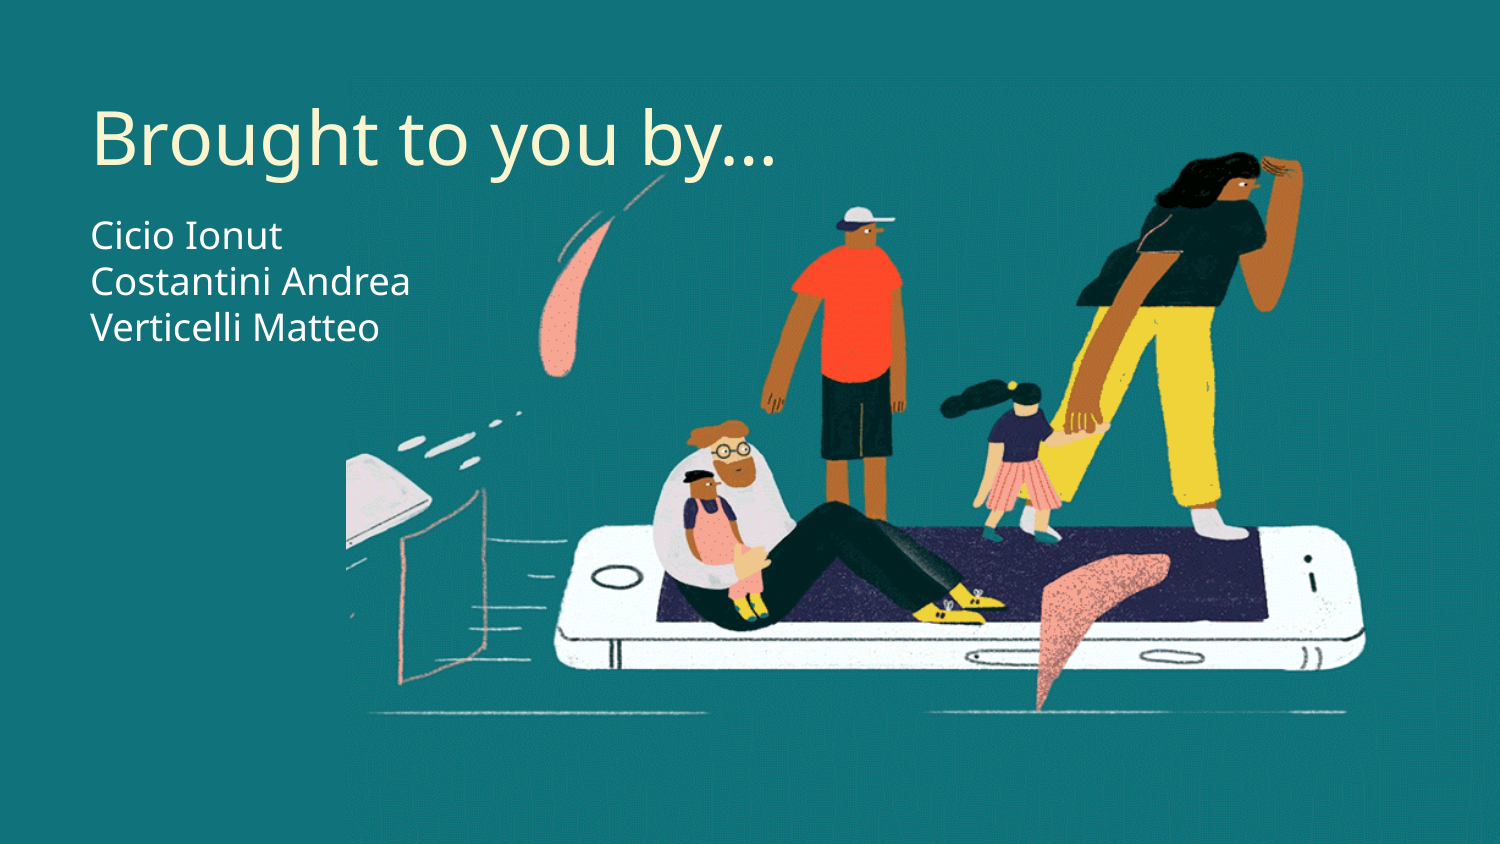

# Brought to you by…
Cicio Ionut
Costantini Andrea
Verticelli Matteo